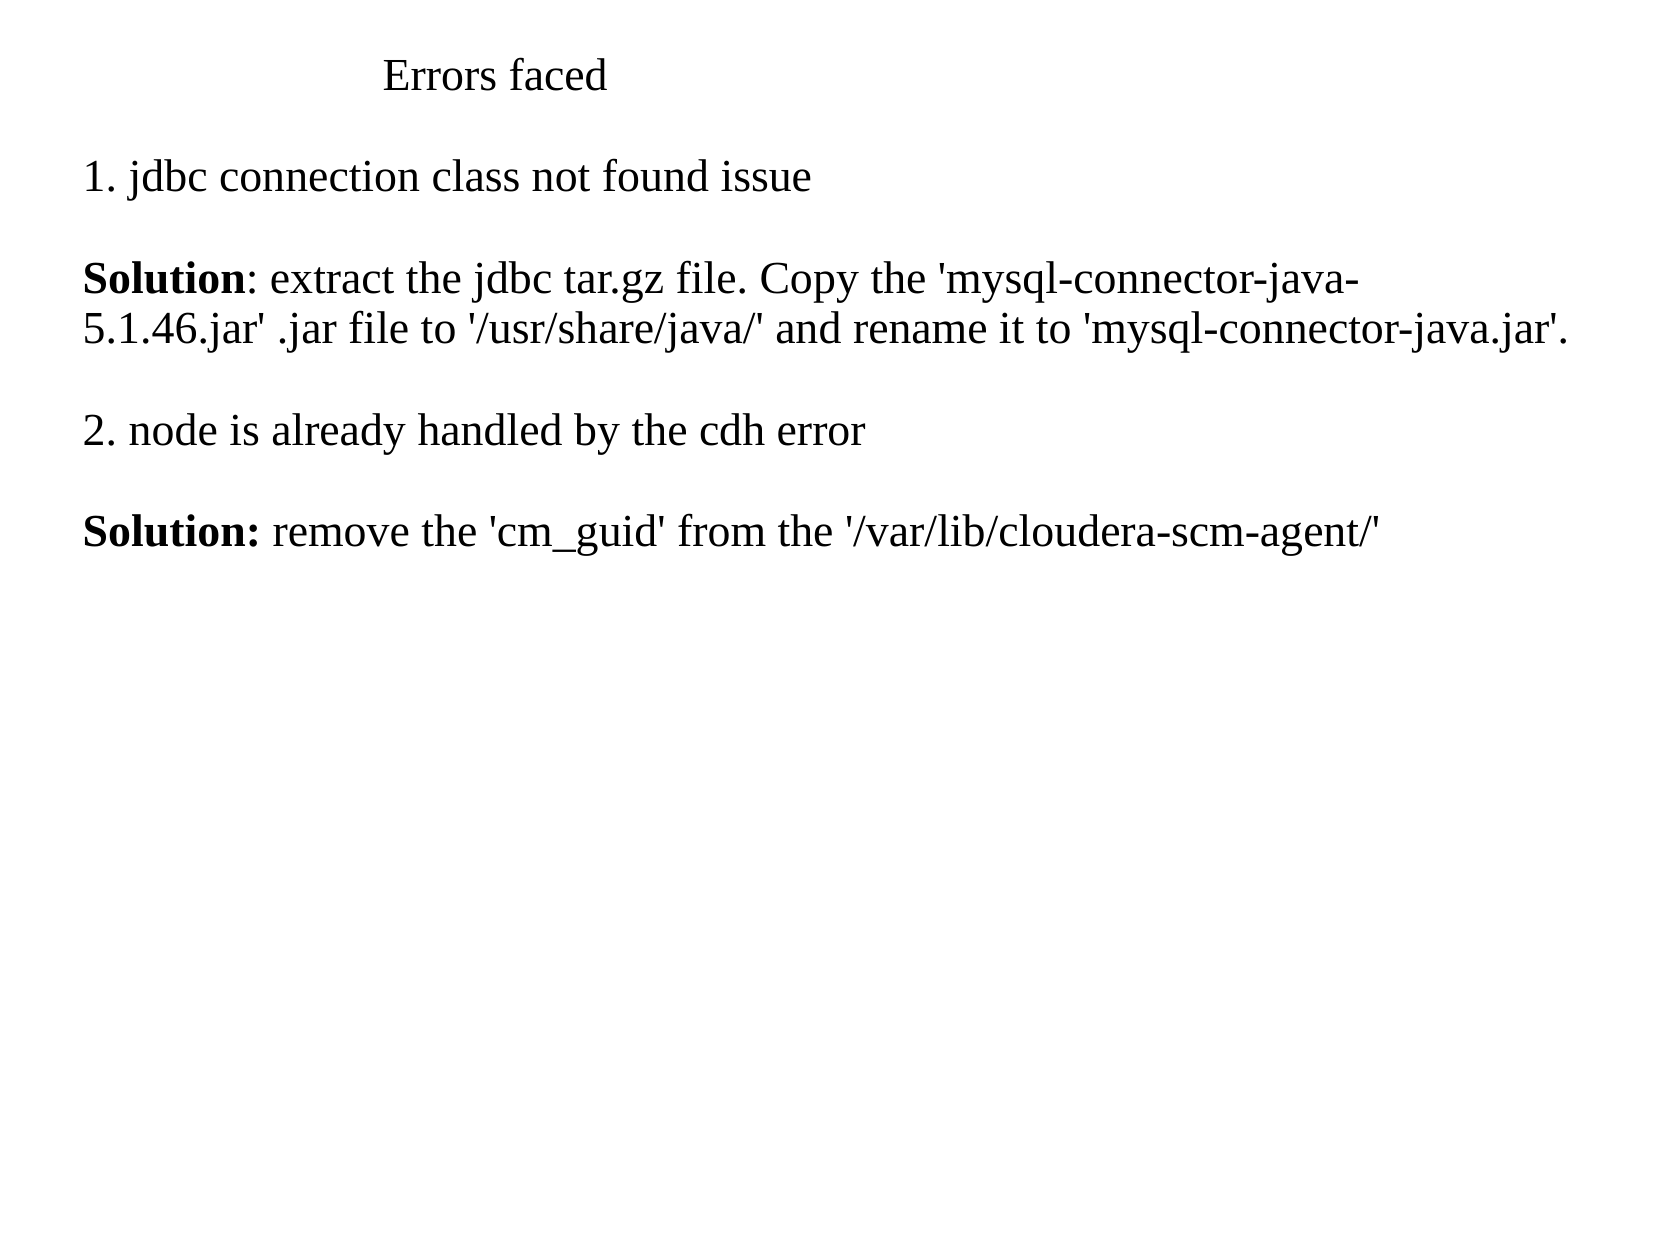

# Errors faced
1. jdbc connection class not found issue
Solution: extract the jdbc tar.gz file. Copy the 'mysql-connector-java-		5.1.46.jar' .jar file to '/usr/share/java/' and rename it to 'mysql-connector-java.jar'.
2. node is already handled by the cdh error
Solution: remove the 'cm_guid' from the '/var/lib/cloudera-scm-agent/'